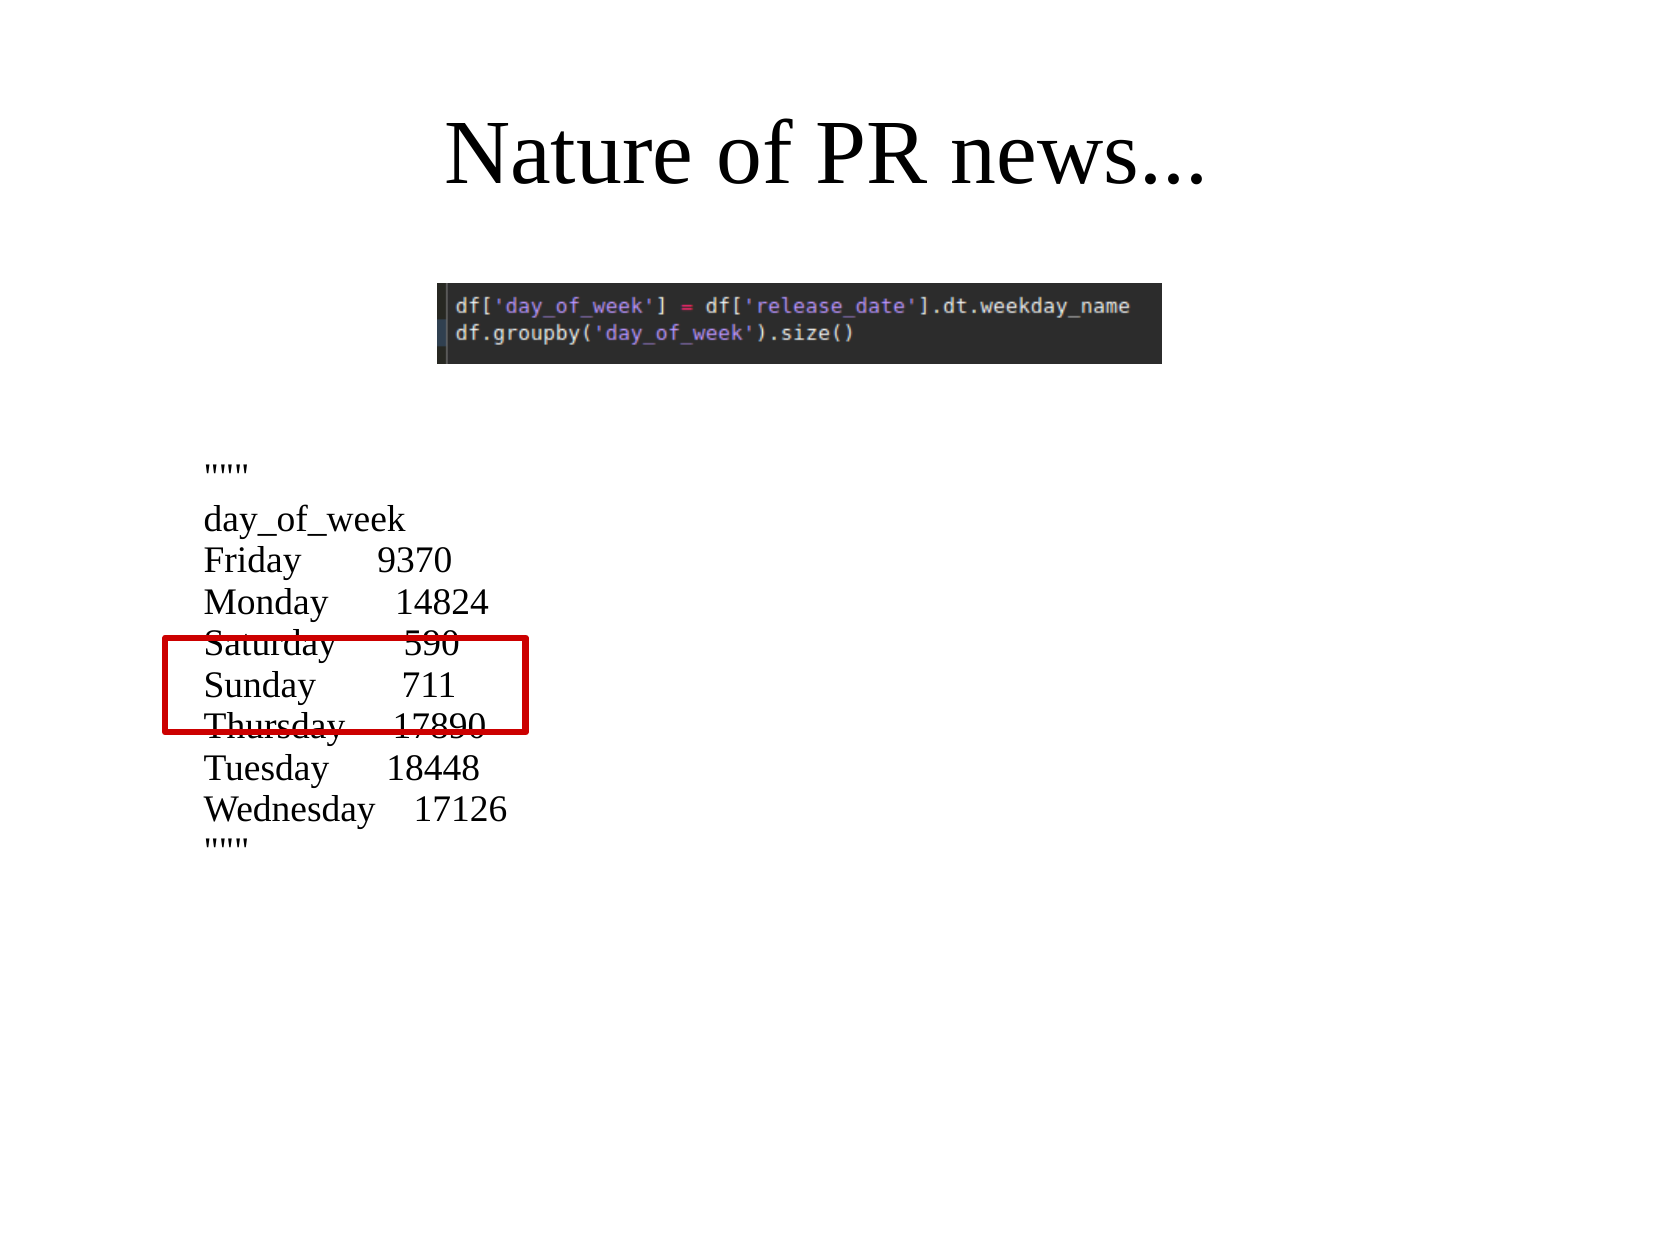

# Nature of PR news...
"""
day_of_week
Friday 9370
Monday 14824
Saturday 590
Sunday 711
Thursday 17890
Tuesday 18448
Wednesday 17126
"""